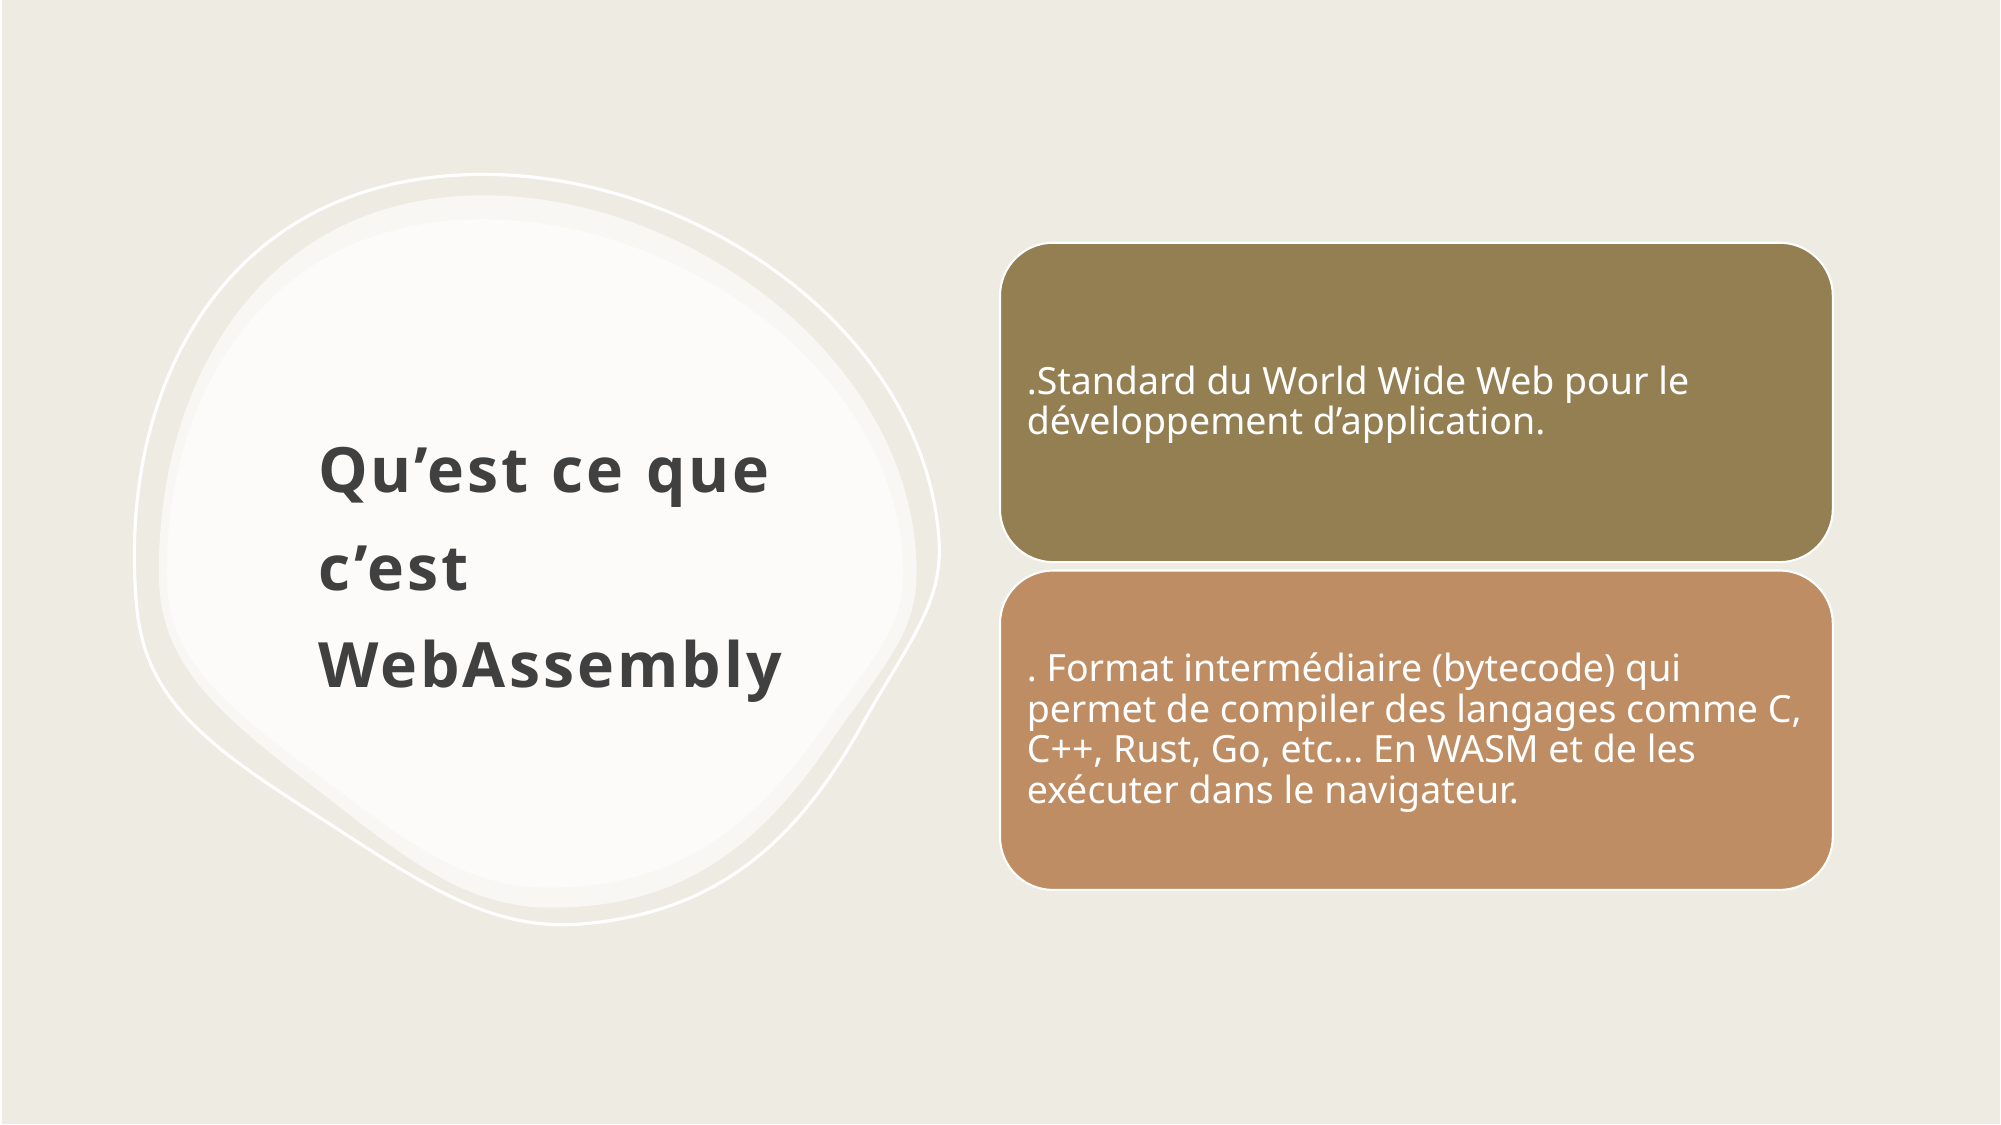

.Standard du World Wide Web pour le développement d’application.
. Format intermédiaire (bytecode) qui permet de compiler des langages comme C, C++, Rust, Go, etc... En WASM et de les exécuter dans le navigateur.
# Qu’est ce que c’est WebAssembly